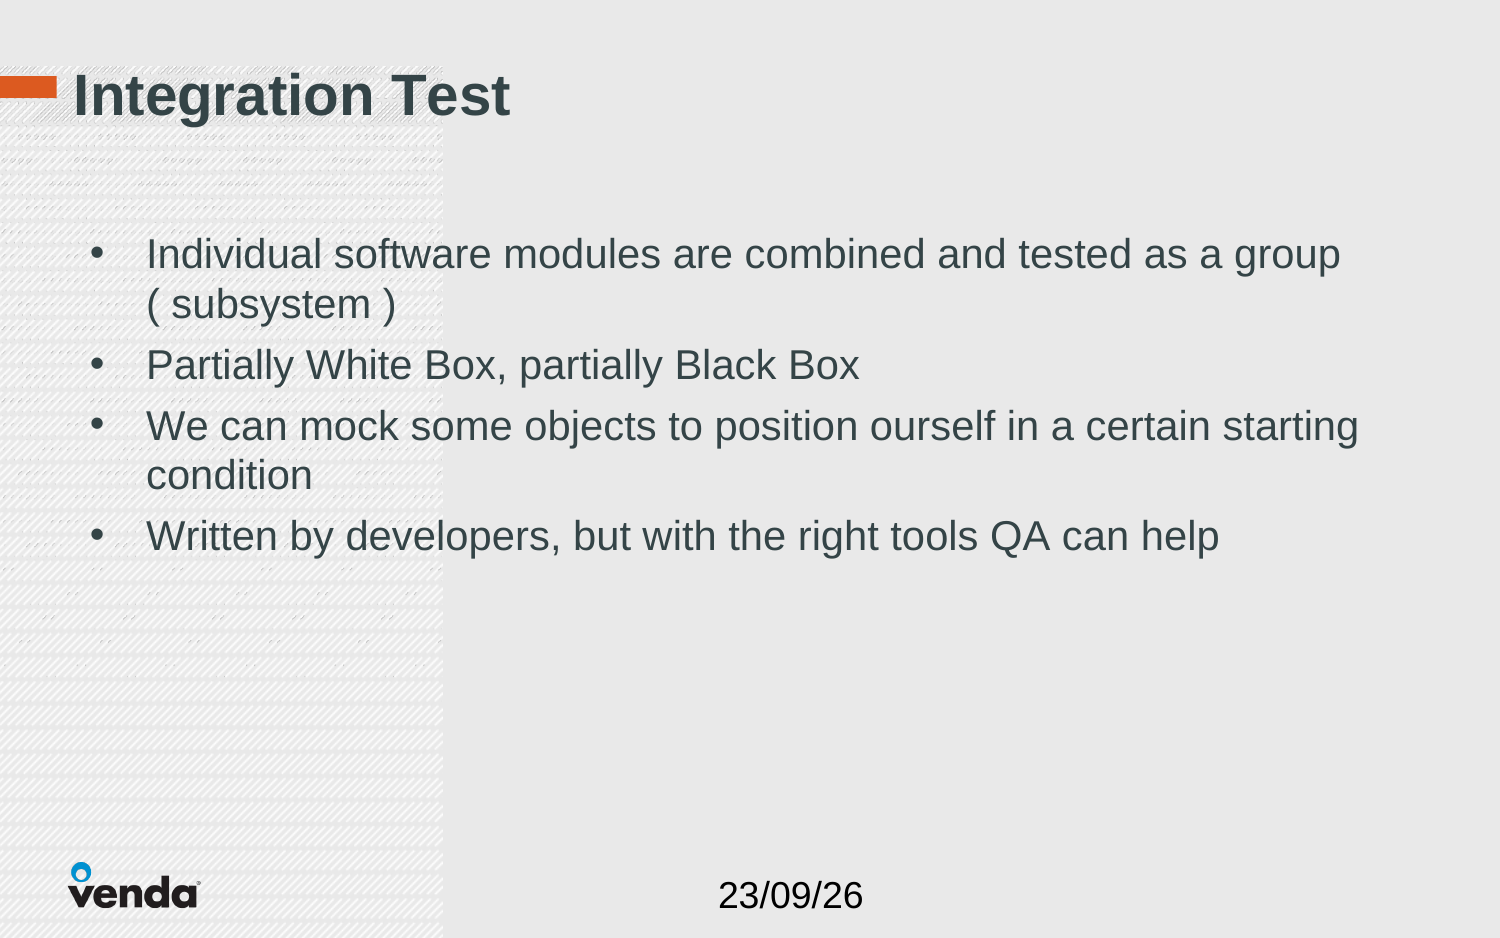

# Integration Test
Individual software modules are combined and tested as a group ( subsystem )
Partially White Box, partially Black Box
We can mock some objects to position ourself in a certain starting condition
Written by developers, but with the right tools QA can help